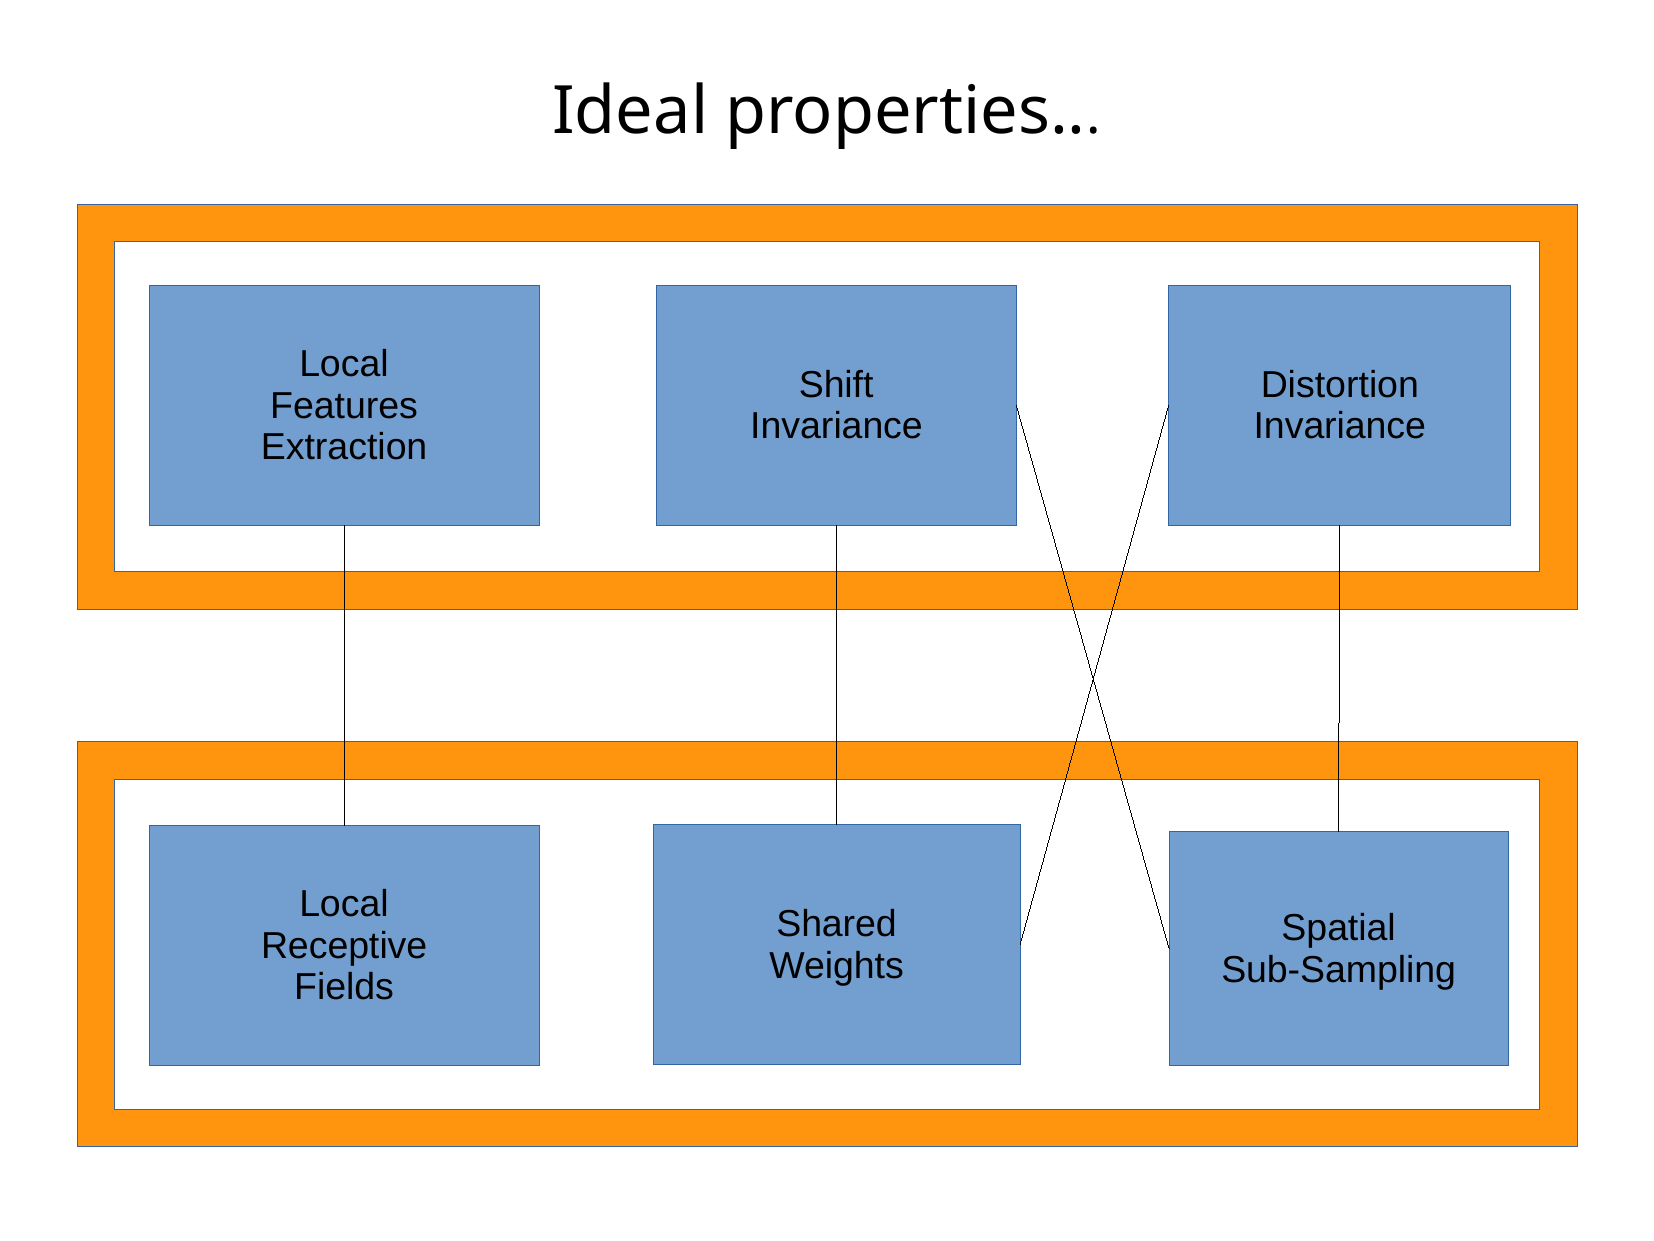

# Ideal properties...
Local
Features
Extraction
Shift
Invariance
Distortion
Invariance
Shared
Weights
Local
Receptive
Fields
Spatial
Sub-Sampling